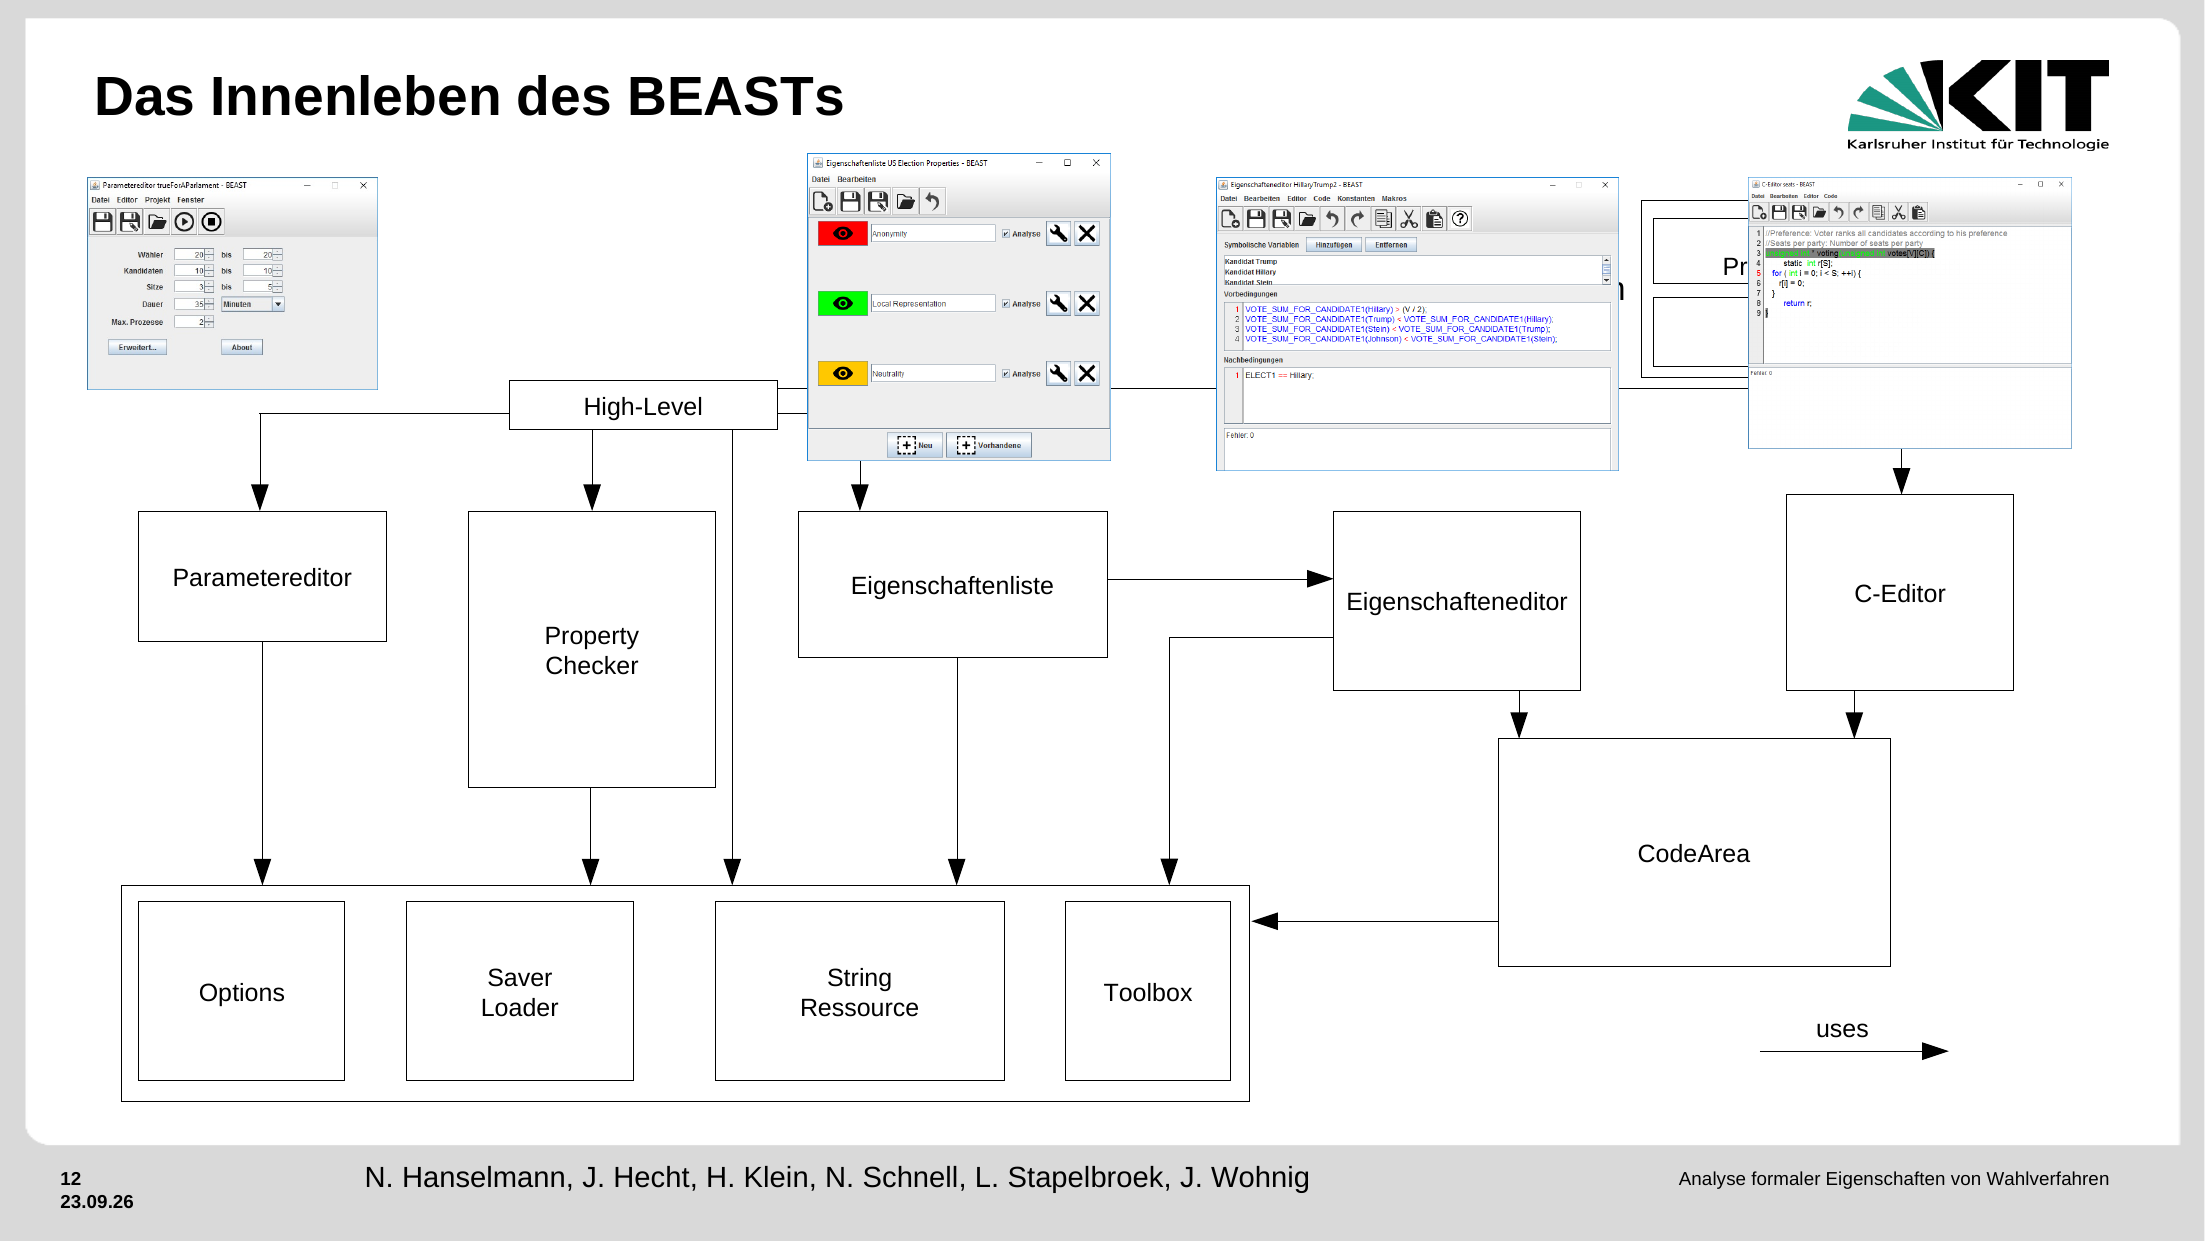

# Das Innenleben des BEASTs
PostAndPre
PropertiesDescription
Datentypen
ElectionCheck
Parameter
High-Level
C-Editor
Parametereditor
Property
Checker
Eigenschaftenliste
Eigenschafteneditor
CodeArea
Options
Saver
Loader
String
Ressource
Toolbox
uses
Prof. Max Mustermann – Präsentationstitel